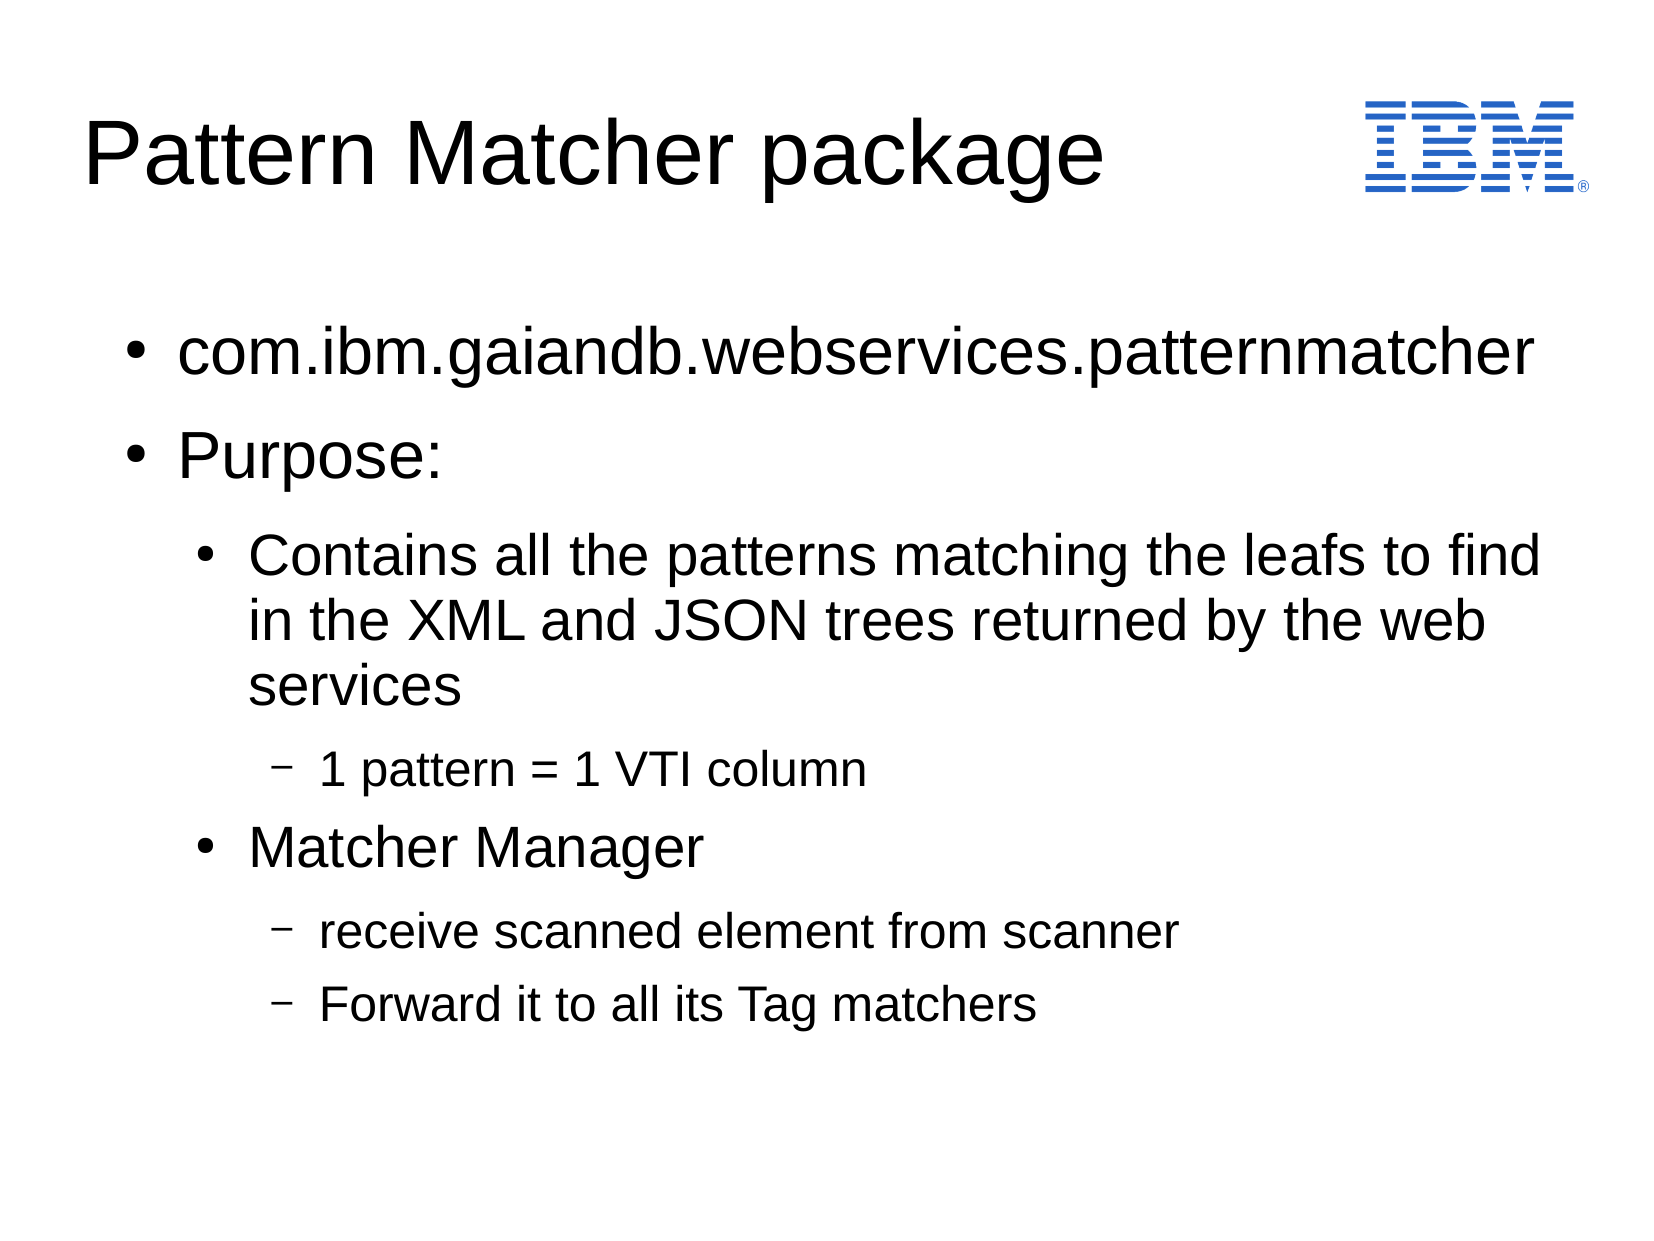

# Pattern Matcher package
com.ibm.gaiandb.webservices.patternmatcher
Purpose:
Contains all the patterns matching the leafs to find in the XML and JSON trees returned by the web services
1 pattern = 1 VTI column
Matcher Manager
receive scanned element from scanner
Forward it to all its Tag matchers